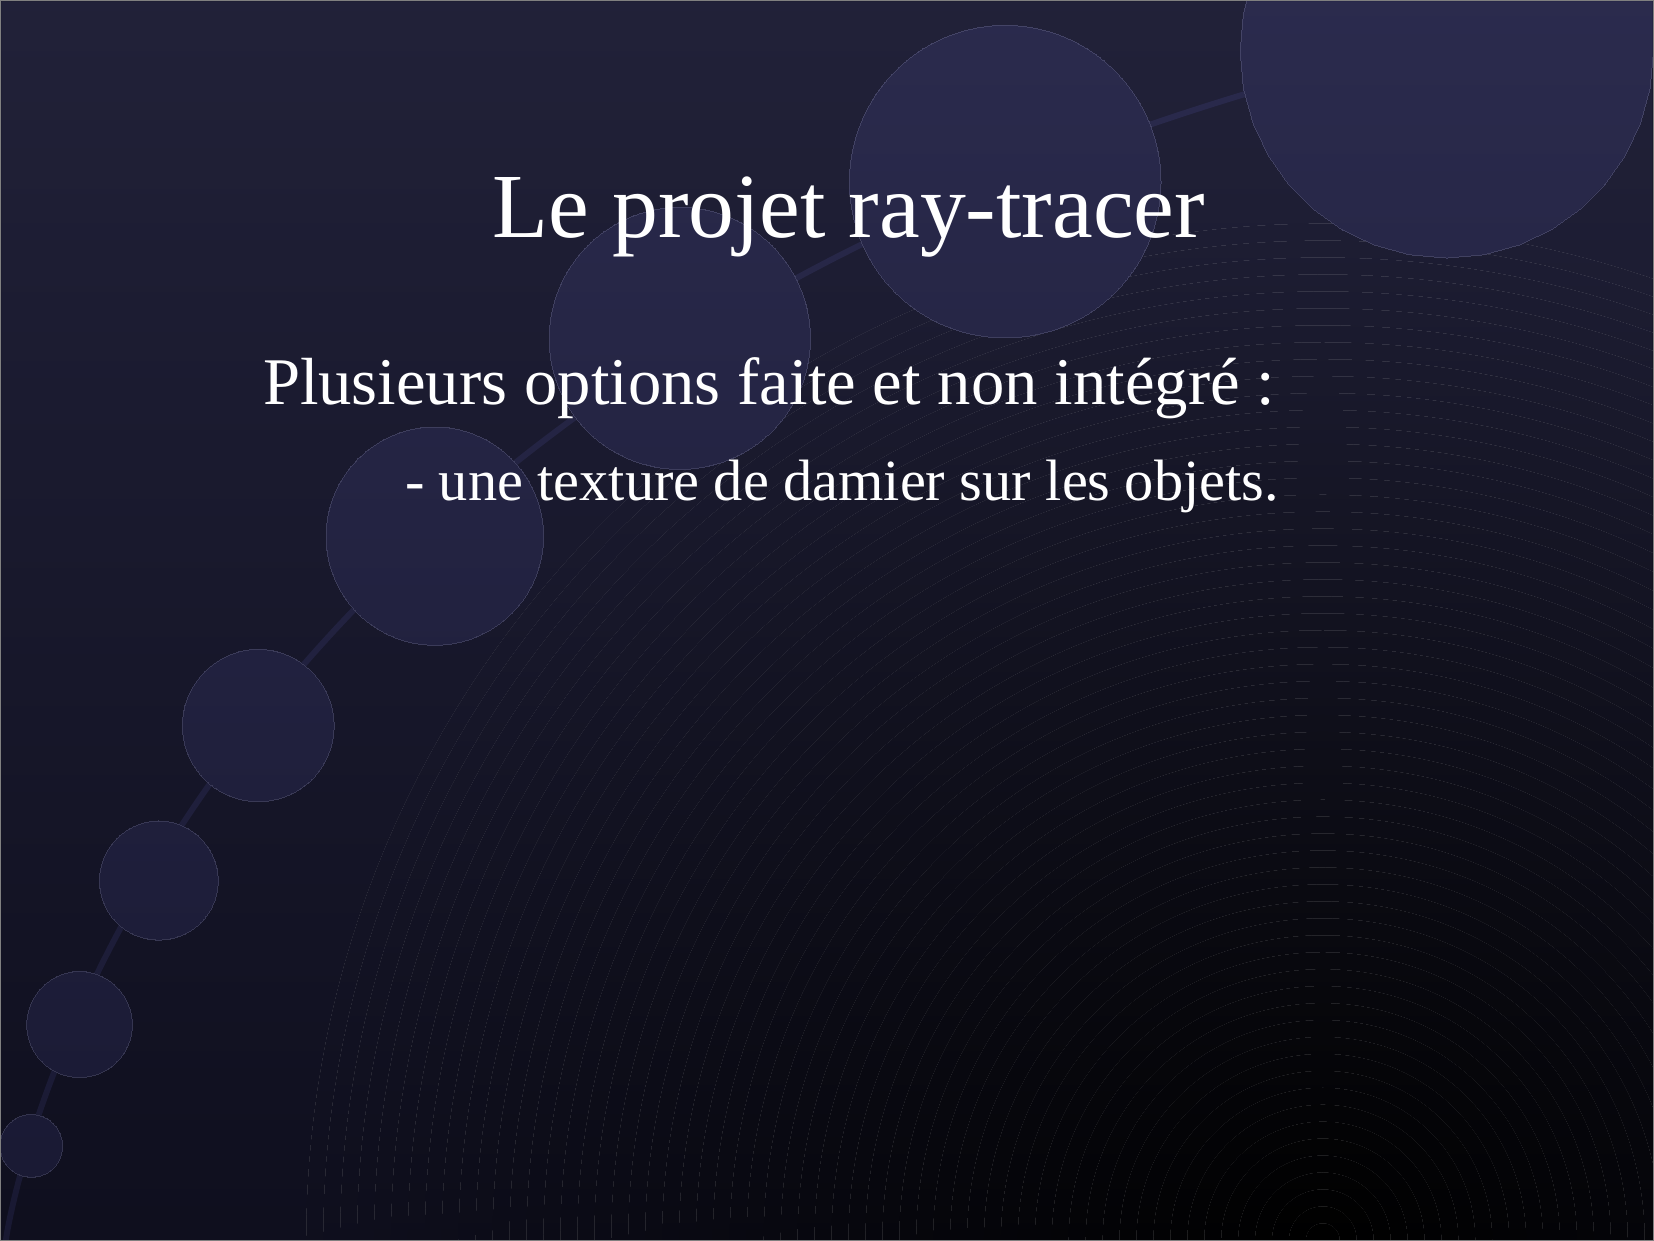

# Le projet ray-tracer
Plusieurs options faite et non intégré :
- une texture de damier sur les objets.